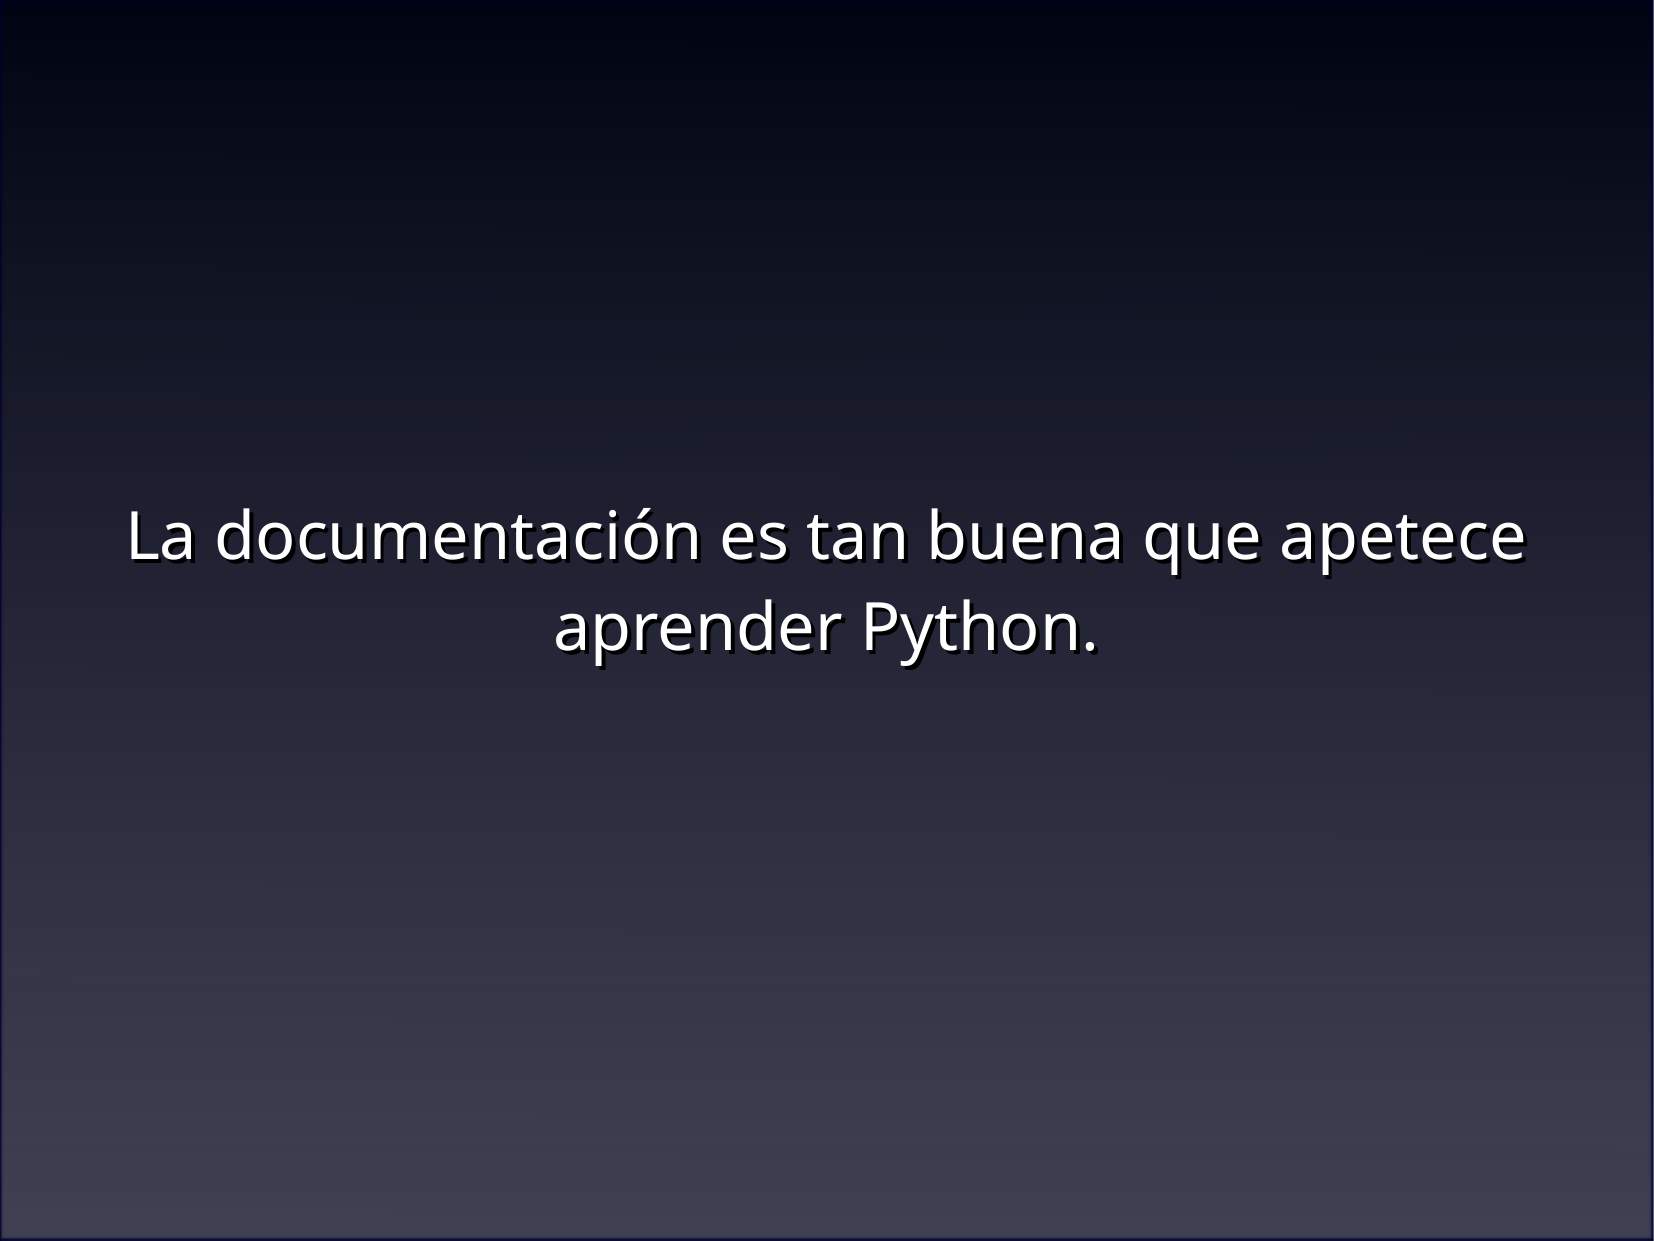

# La documentación es tan buena que apetece aprender Python.